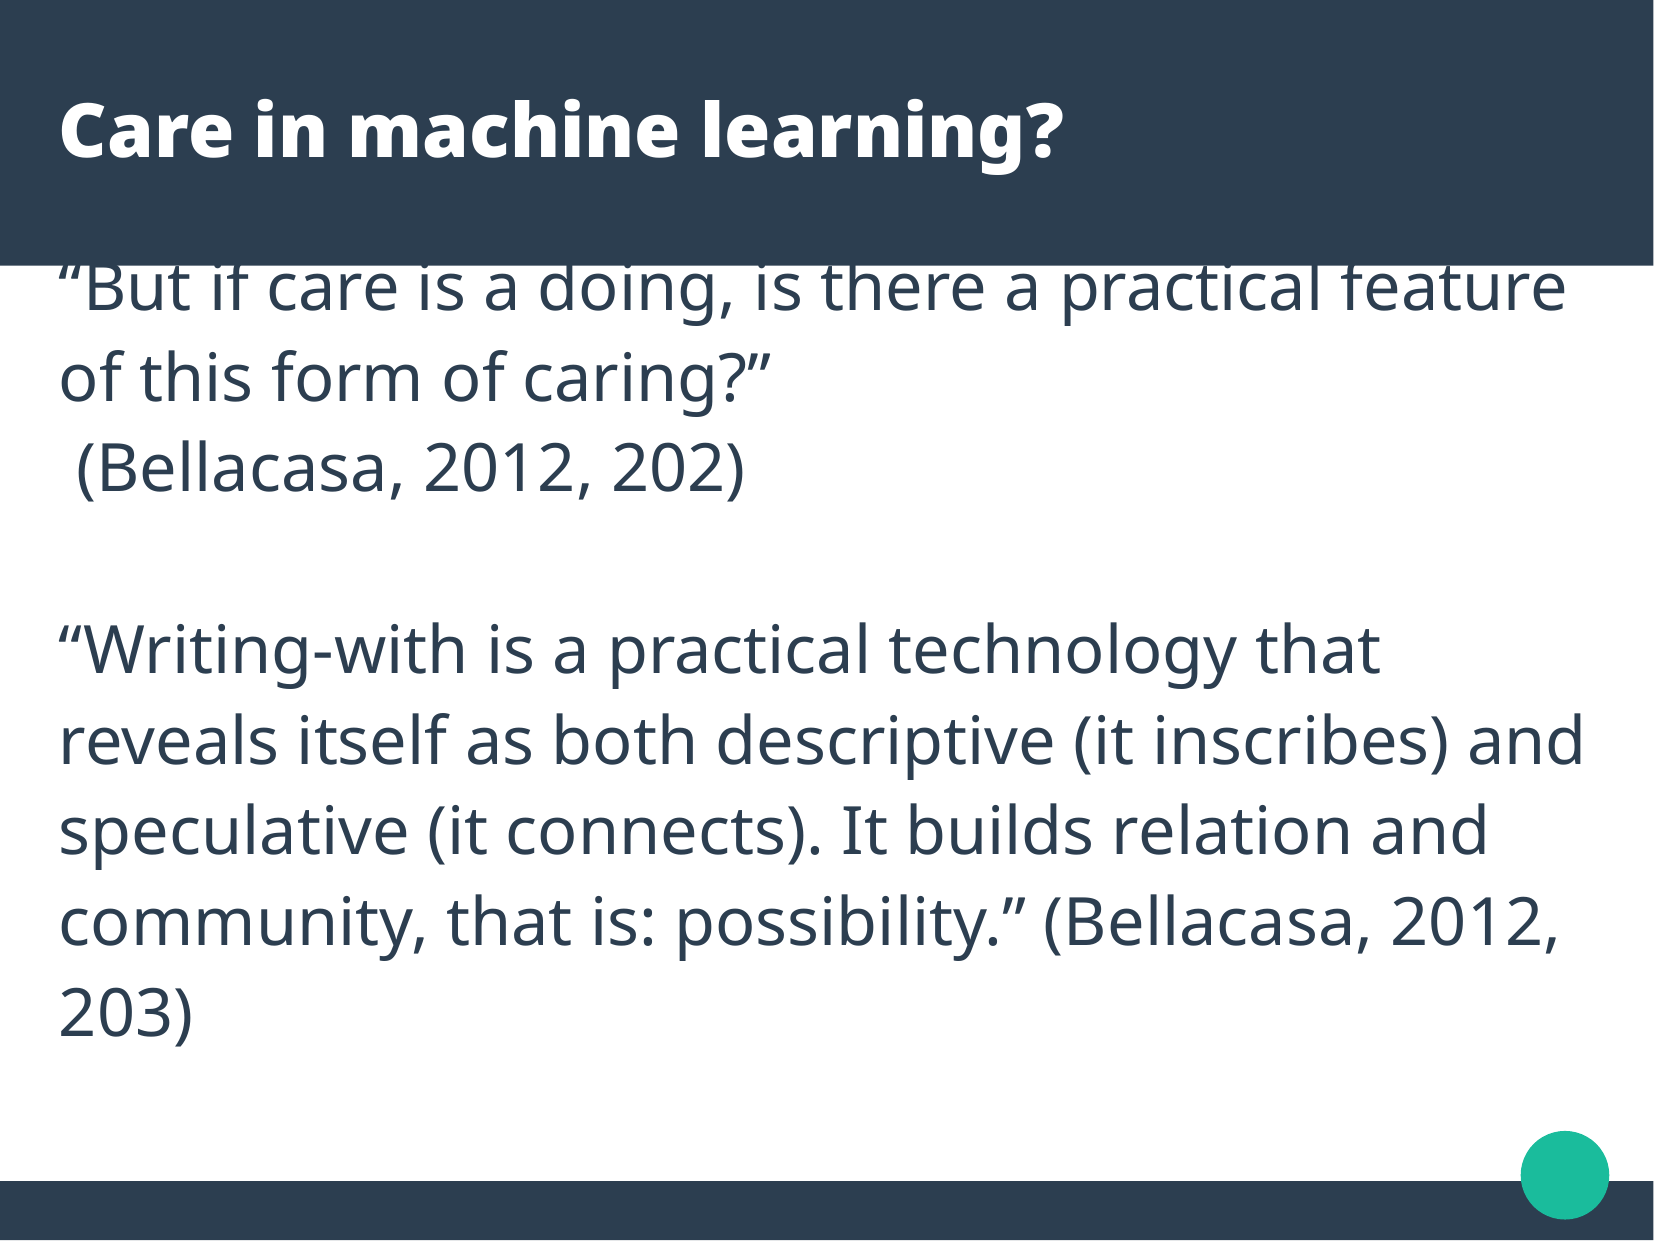

# Care in machine learning?
“But if care is a doing, is there a practical feature of this form of caring?”
 (Bellacasa, 2012, 202)
“Writing-with is a practical technology that reveals itself as both descriptive (it inscribes) and speculative (it connects). It builds relation and community, that is: possibility.” (Bellacasa, 2012, 203)